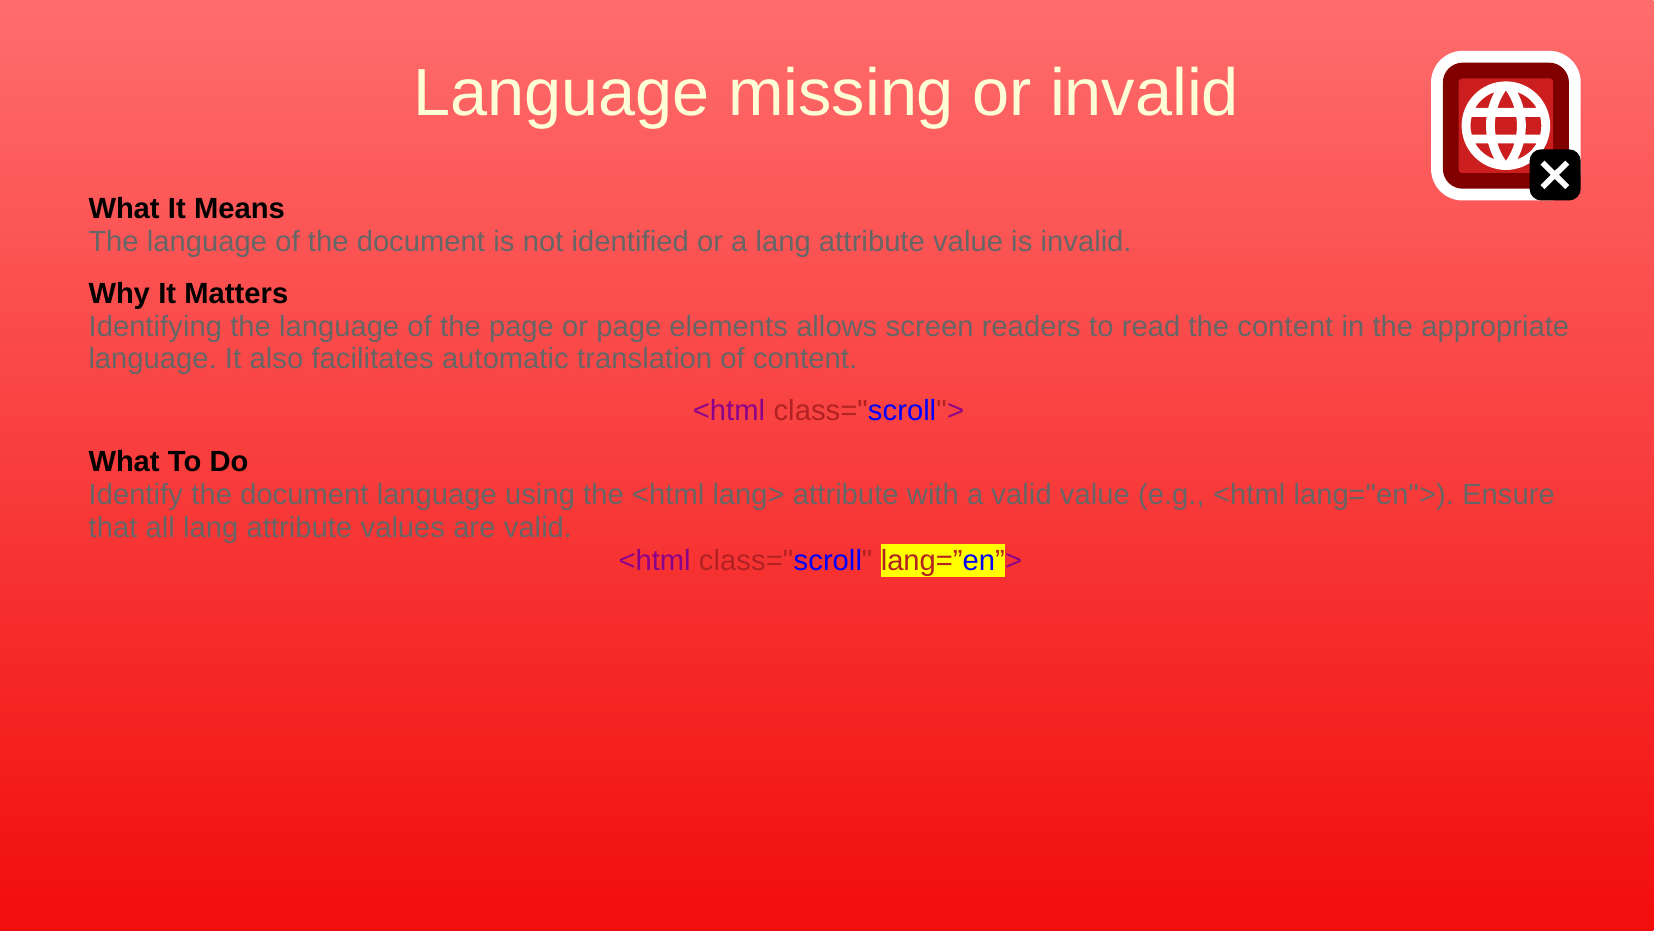

# Language missing or invalid
What It Means
The language of the document is not identified or a lang attribute value is invalid.
Why It Matters
Identifying the language of the page or page elements allows screen readers to read the content in the appropriate language. It also facilitates automatic translation of content.
<html class="scroll">
What To Do
Identify the document language using the <html lang> attribute with a valid value (e.g., <html lang="en">). Ensure that all lang attribute values are valid.
<html class="scroll" lang=”en”>